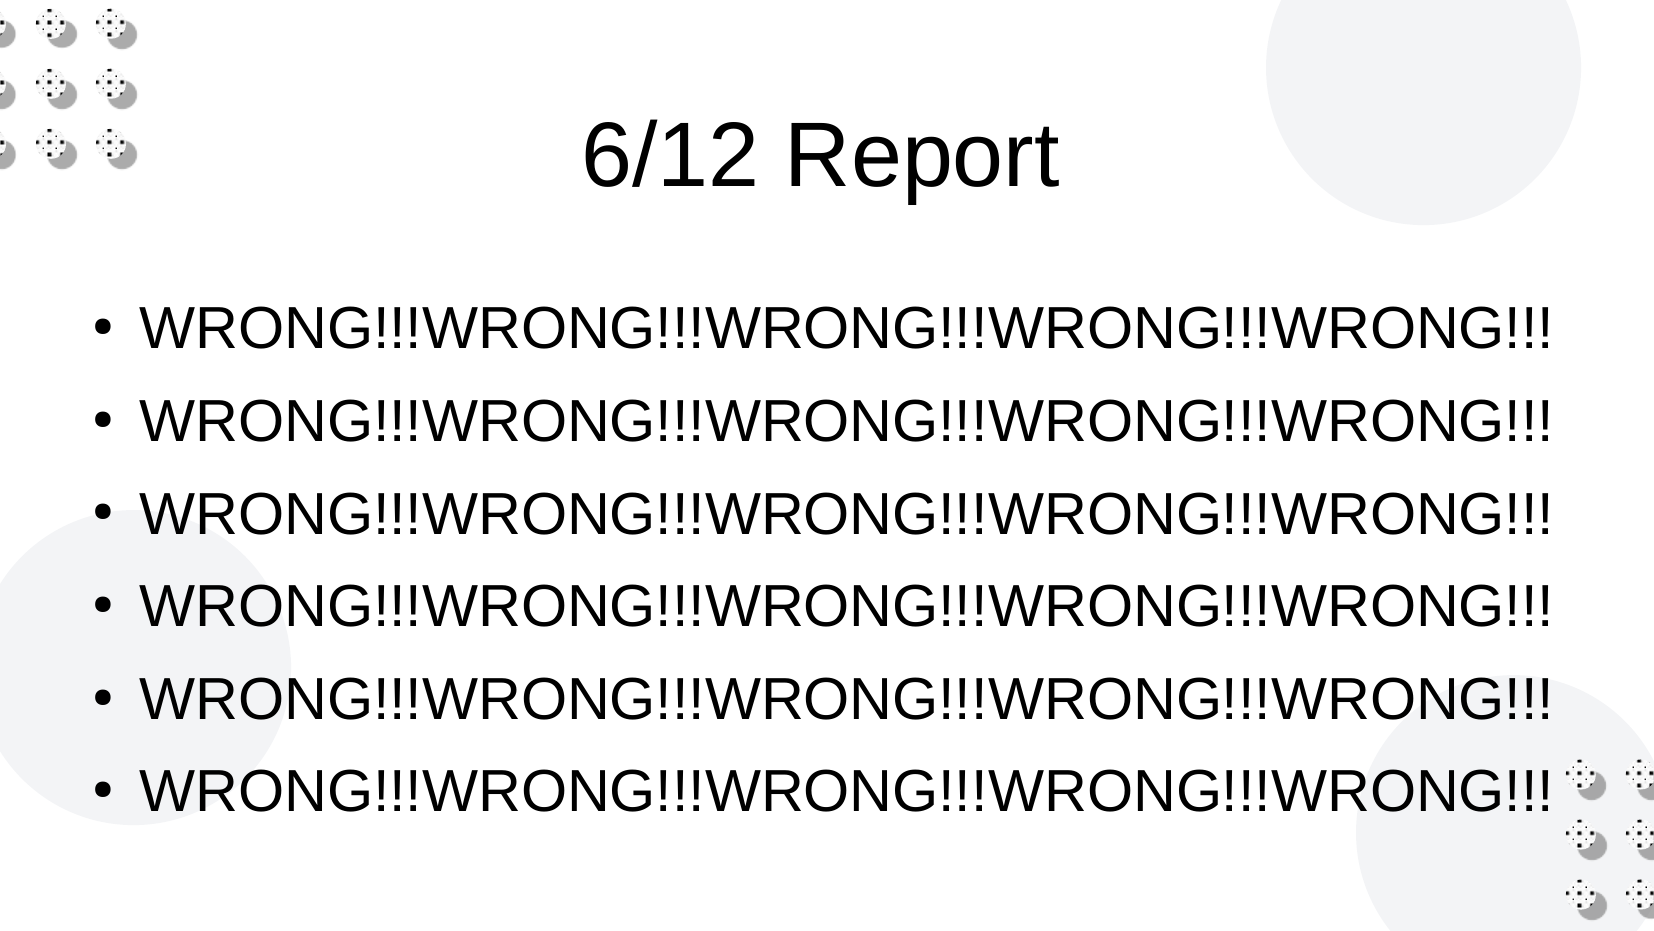

# 6/12 Report
WRONG!!!WRONG!!!WRONG!!!WRONG!!!WRONG!!!
WRONG!!!WRONG!!!WRONG!!!WRONG!!!WRONG!!!
WRONG!!!WRONG!!!WRONG!!!WRONG!!!WRONG!!!
WRONG!!!WRONG!!!WRONG!!!WRONG!!!WRONG!!!
WRONG!!!WRONG!!!WRONG!!!WRONG!!!WRONG!!!
WRONG!!!WRONG!!!WRONG!!!WRONG!!!WRONG!!!